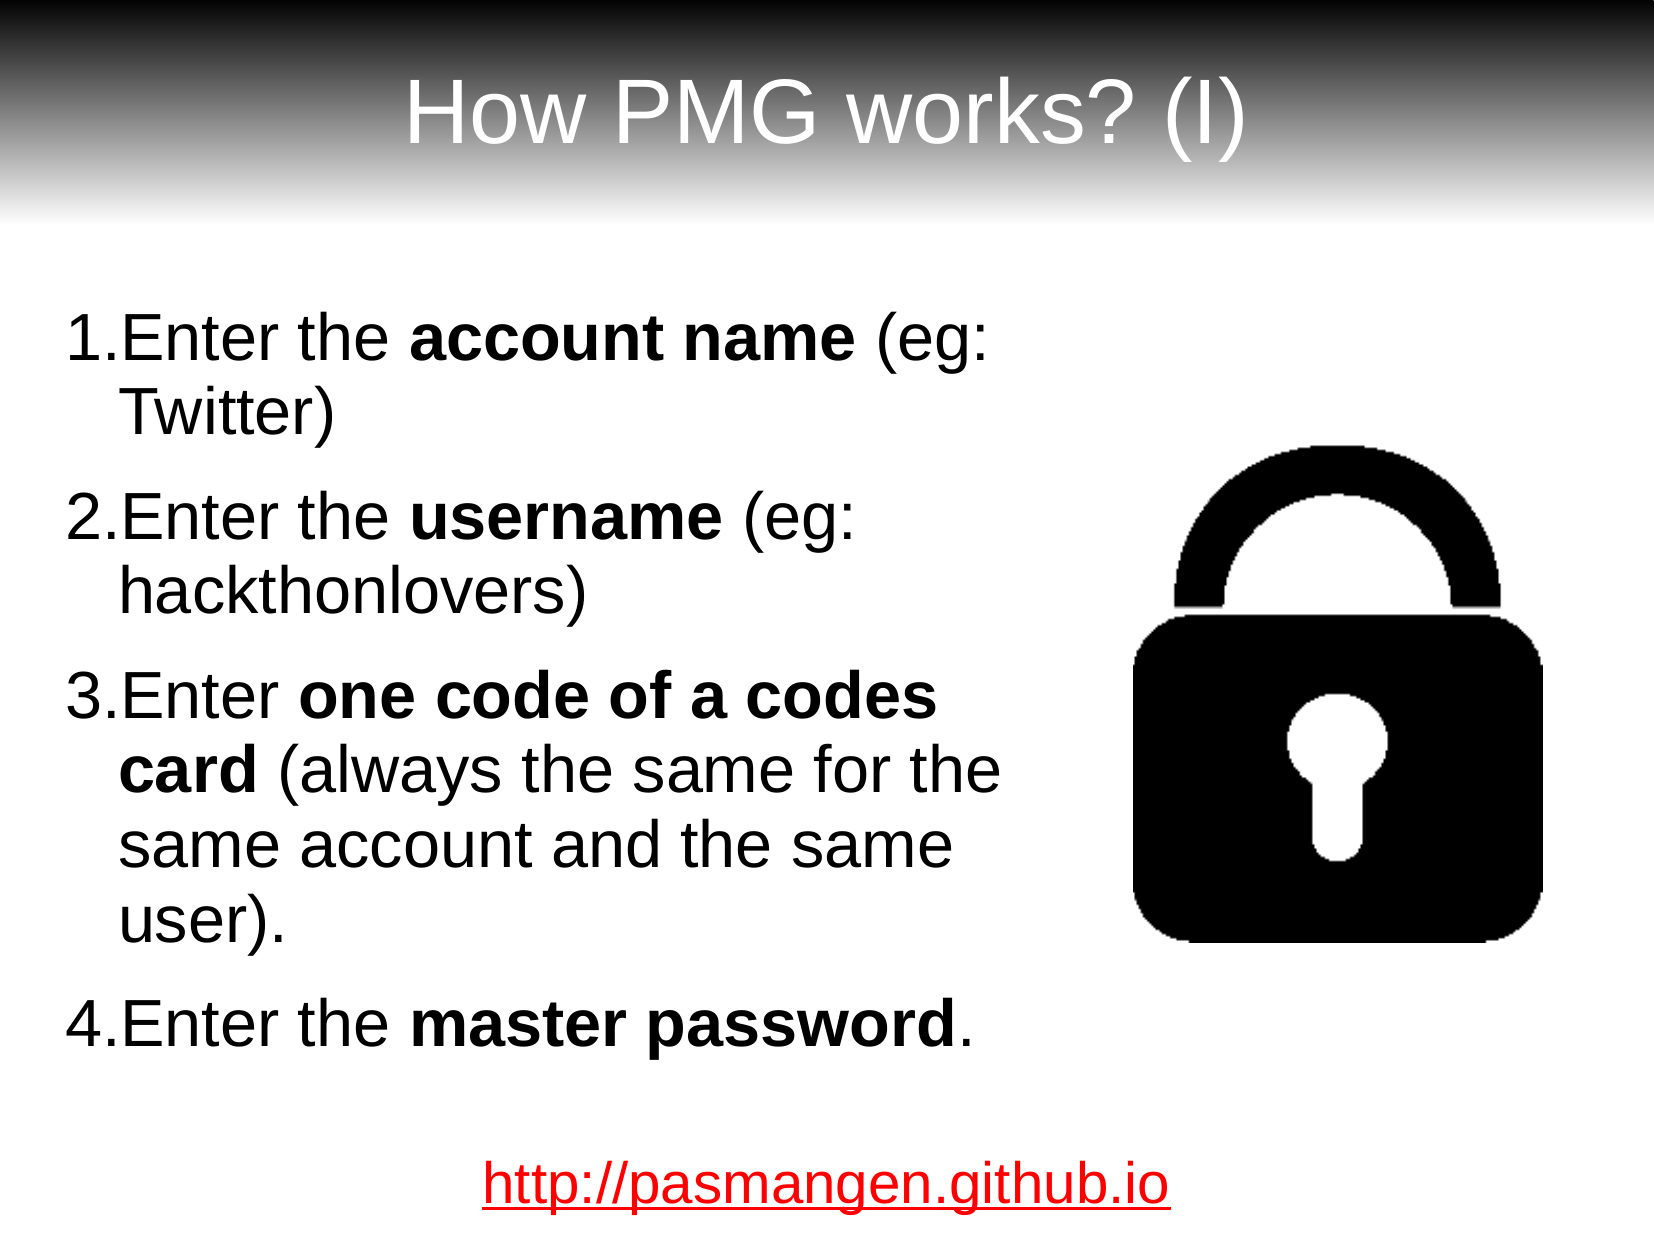

# How PMG works? (I)
Enter the account name (eg: Twitter)
Enter the username (eg: hackthonlovers)
Enter one code of a codes card (always the same for the same account and the same user).
Enter the master password.
http://pasmangen.github.io